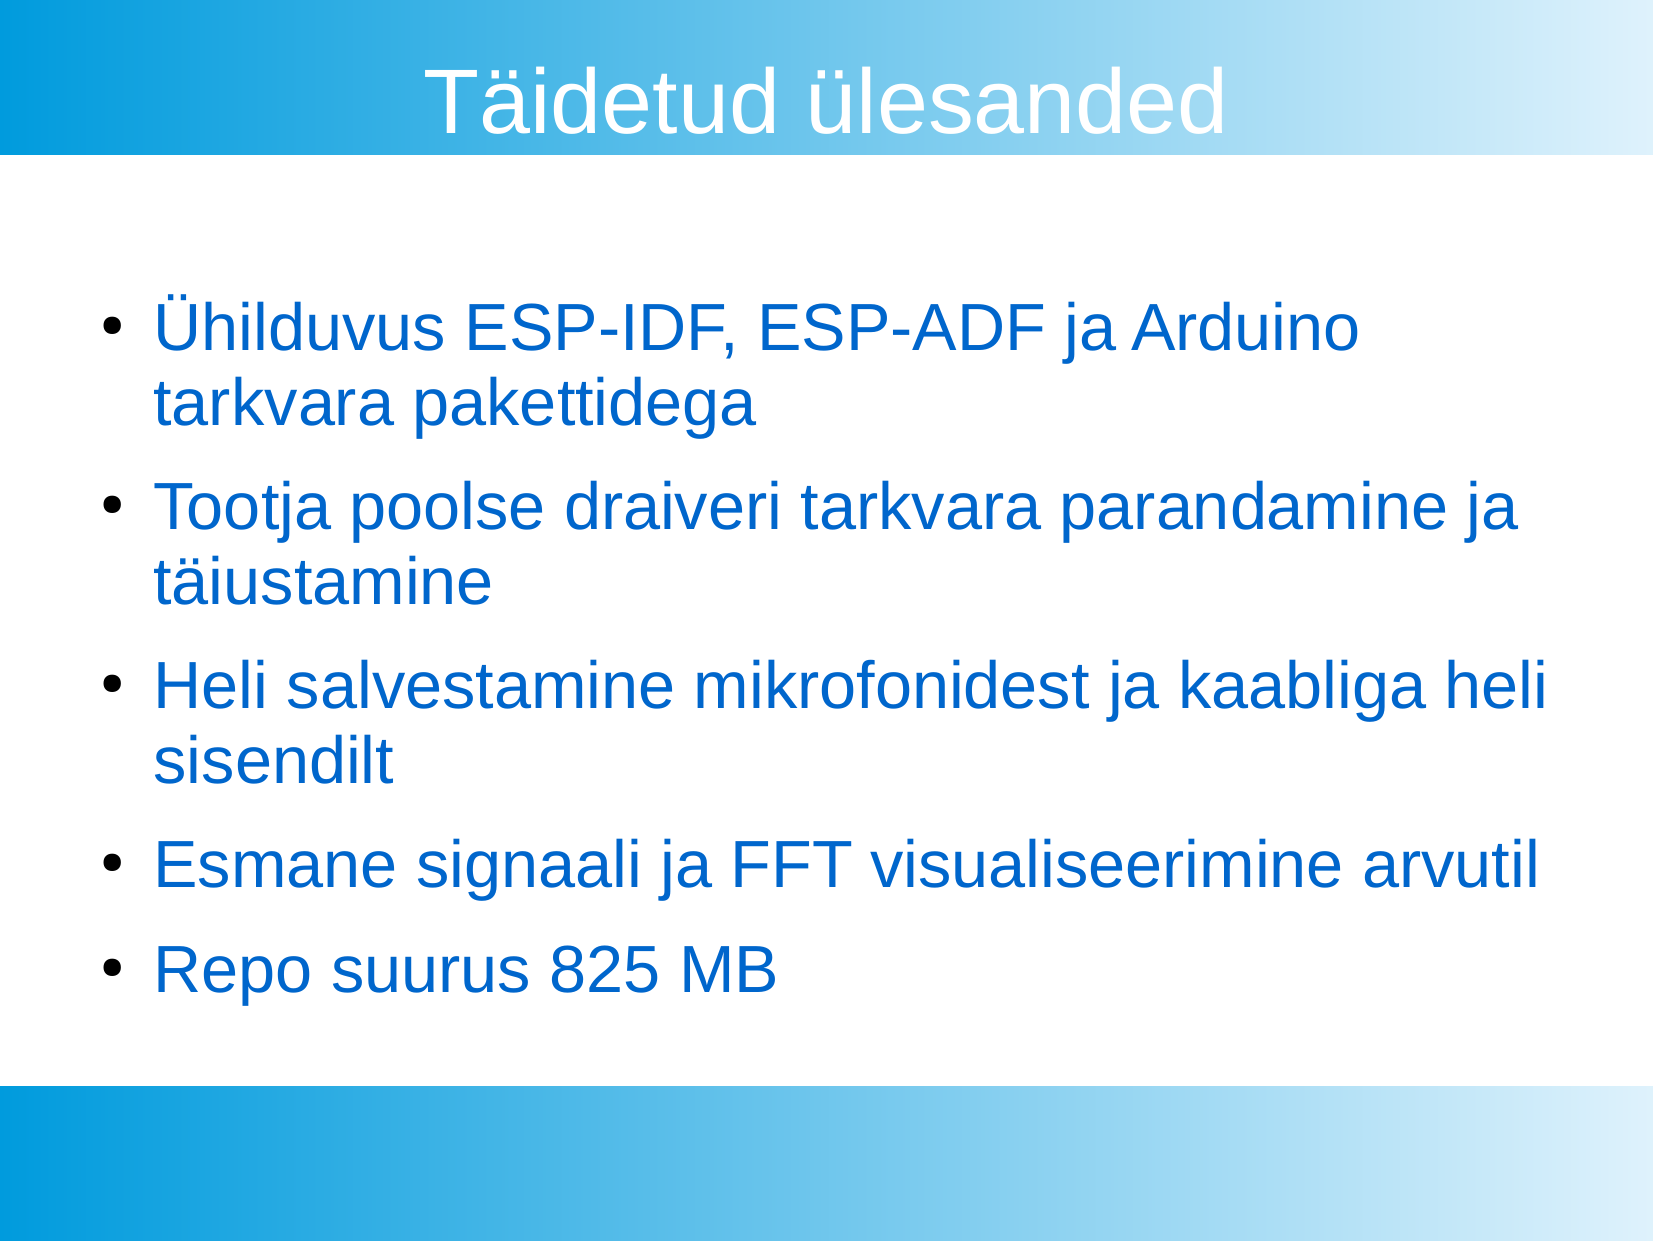

# Täidetud ülesanded
Ühilduvus ESP-IDF, ESP-ADF ja Arduino tarkvara pakettidega
Tootja poolse draiveri tarkvara parandamine ja täiustamine
Heli salvestamine mikrofonidest ja kaabliga heli sisendilt
Esmane signaali ja FFT visualiseerimine arvutil
Repo suurus 825 MB